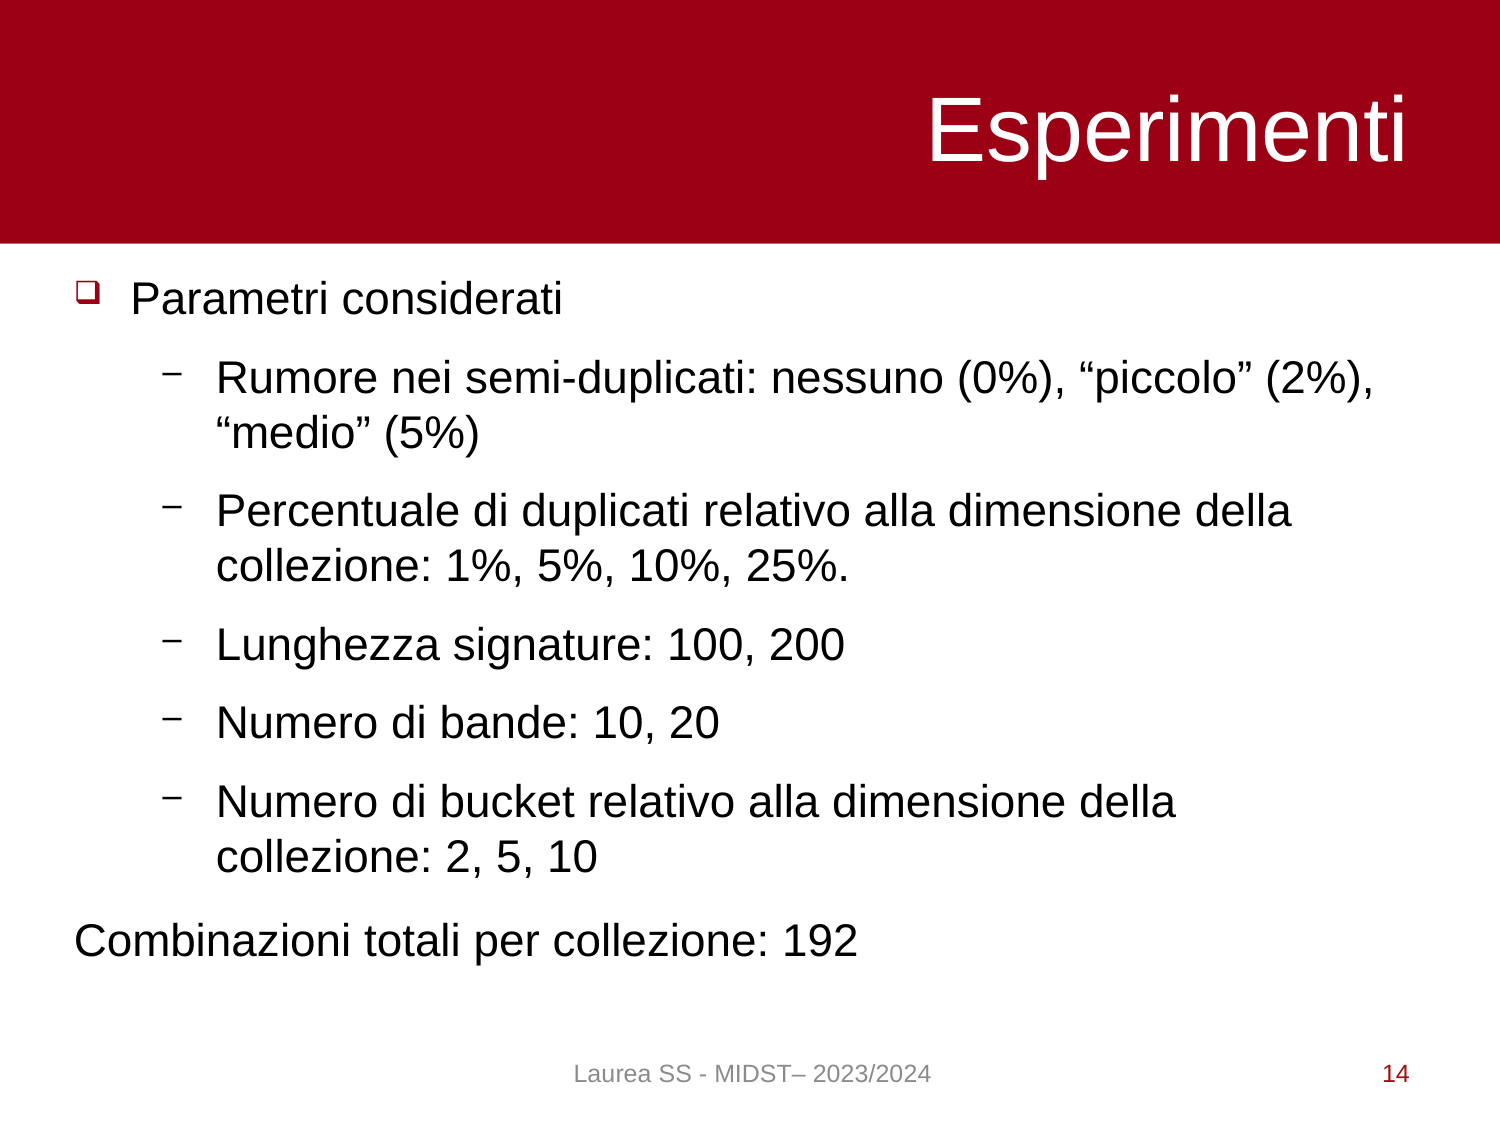

# Esperimenti
Parametri considerati
Rumore nei semi-duplicati: nessuno (0%), “piccolo” (2%), “medio” (5%)
Percentuale di duplicati relativo alla dimensione della collezione: 1%, 5%, 10%, 25%.
Lunghezza signature: 100, 200
Numero di bande: 10, 20
Numero di bucket relativo alla dimensione della collezione: 2, 5, 10
Combinazioni totali per collezione: 192
Laurea SS - MIDST– 2023/2024
14